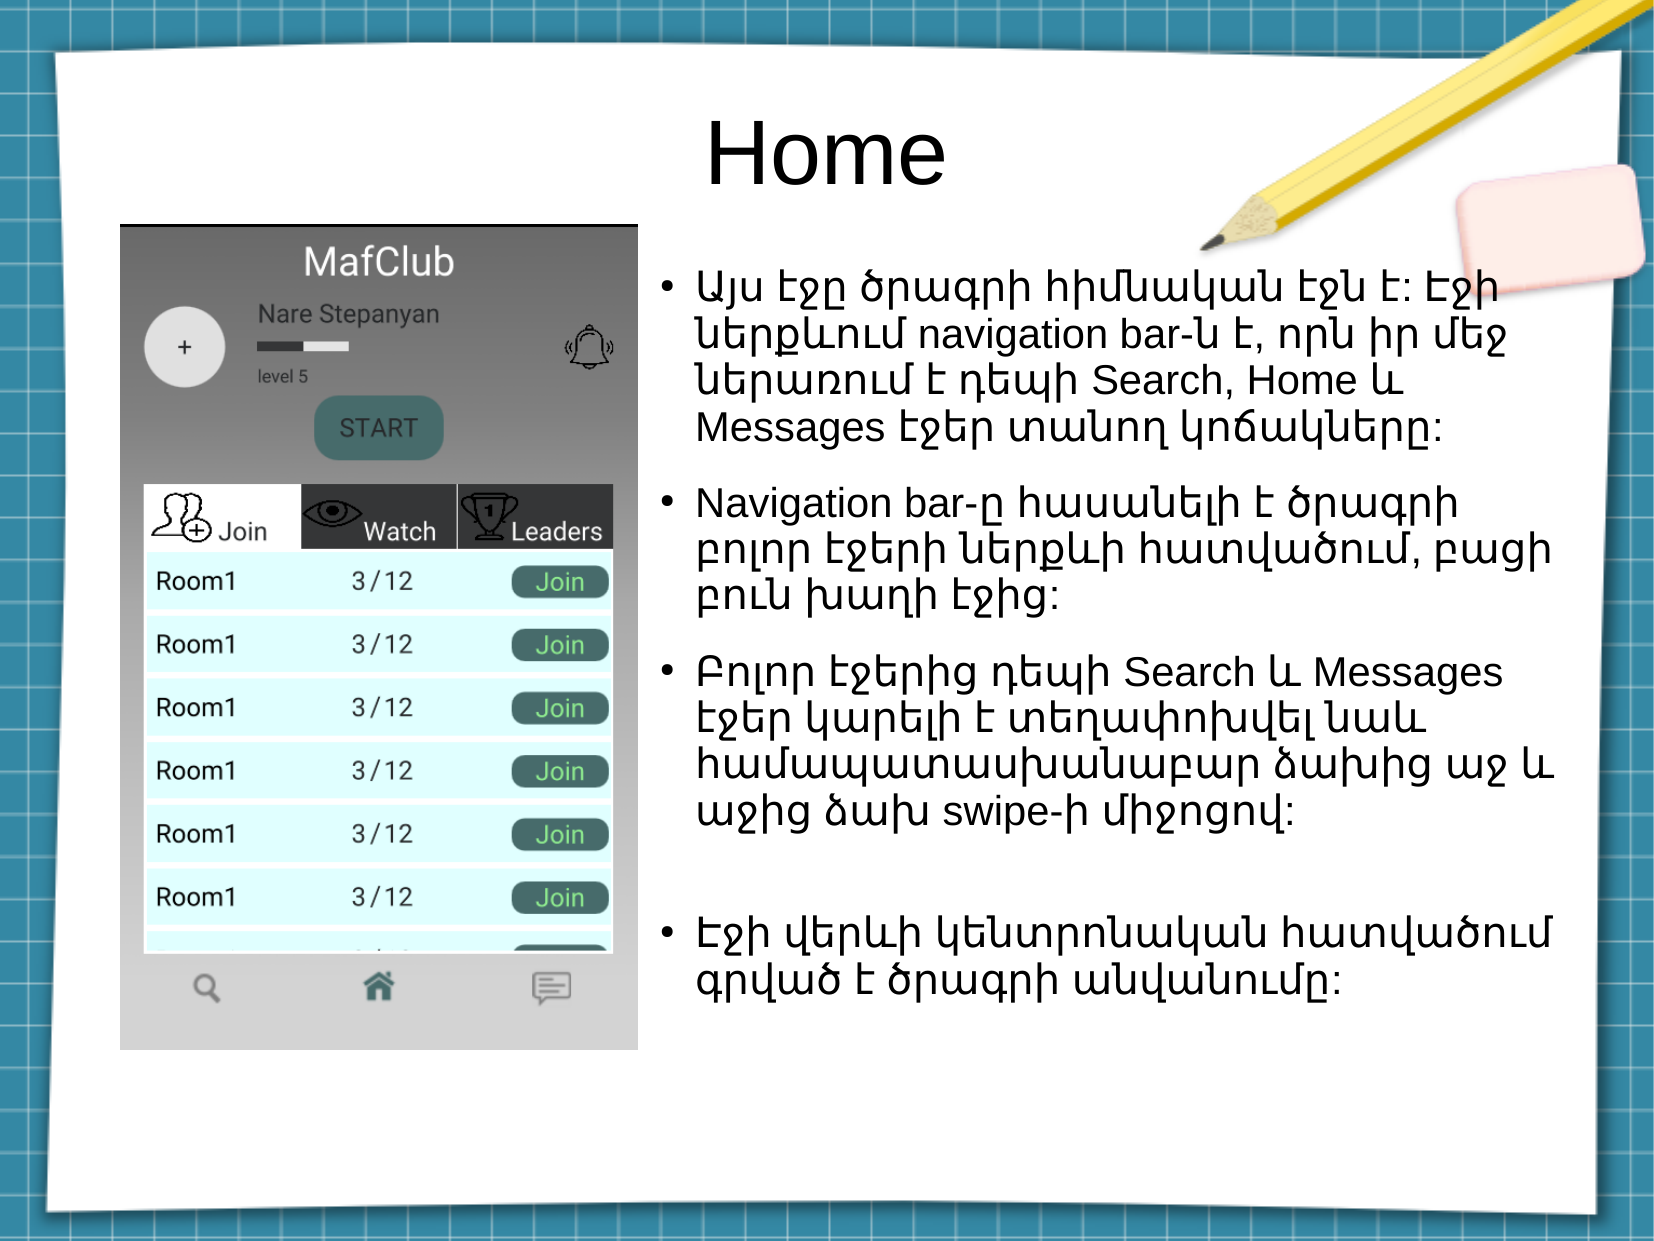

# Home
Այս էջը ծրագրի հիմնական էջն է: Էջի ներքևում navigation bar-ն է, որն իր մեջ ներառում է դեպի Search, Home և Messages էջեր տանող կոճակները:
Navigation bar-ը հասանելի է ծրագրի բոլոր էջերի ներքևի հատվածում, բացի բուն խաղի էջից:
Բոլոր էջերից դեպի Search և Messages էջեր կարելի է տեղափոխվել նաև համապատասխանաբար ձախից աջ և աջից ձախ swipe-ի միջոցով:
Էջի վերևի կենտրոնական հատվածում գրված է ծրագրի անվանումը: